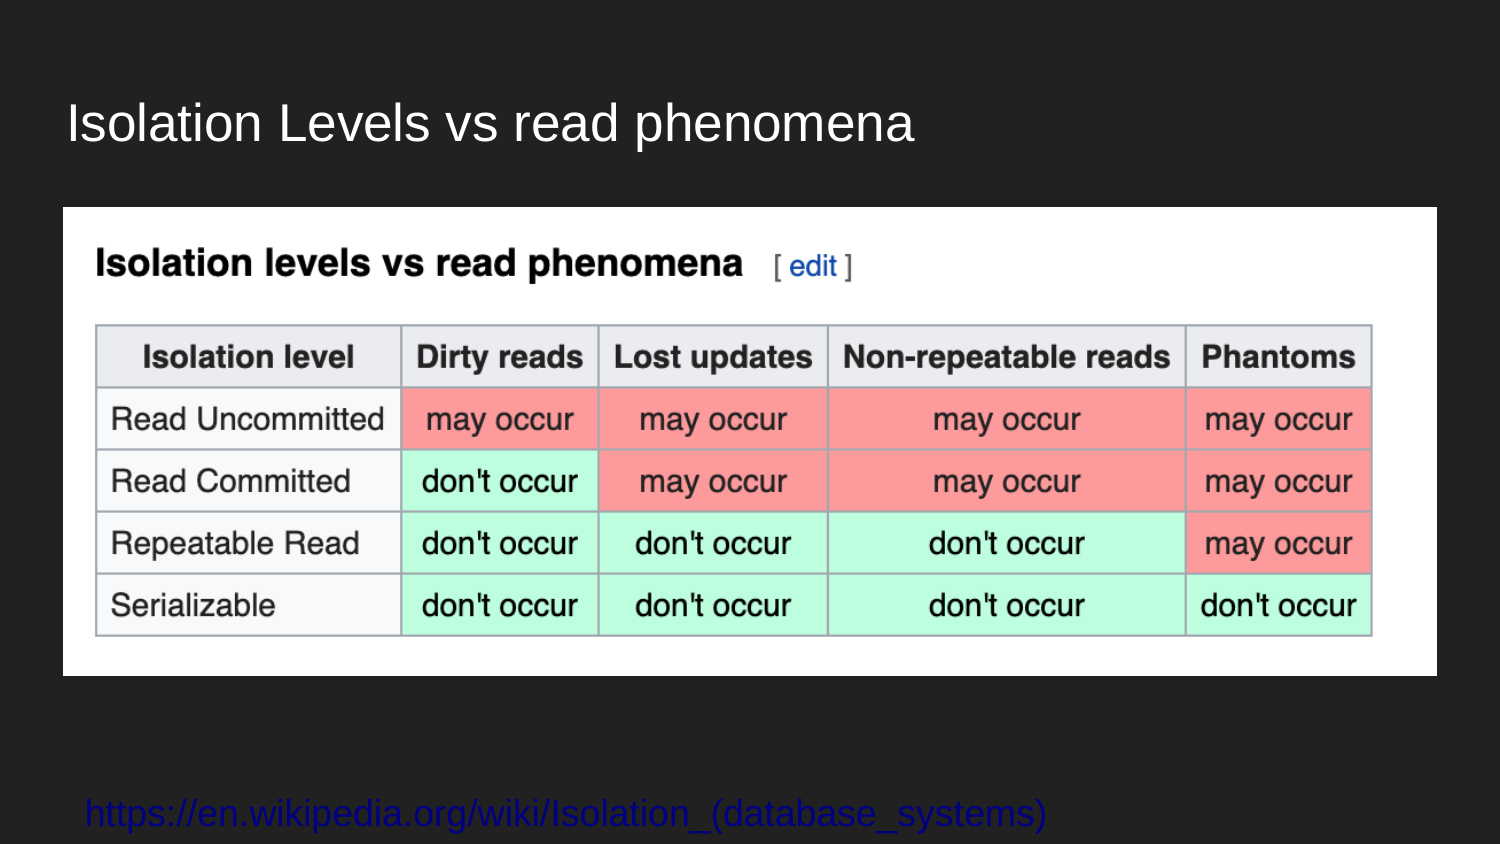

# Isolation Levels vs read phenomena
https://en.wikipedia.org/wiki/Isolation_(database_systems)